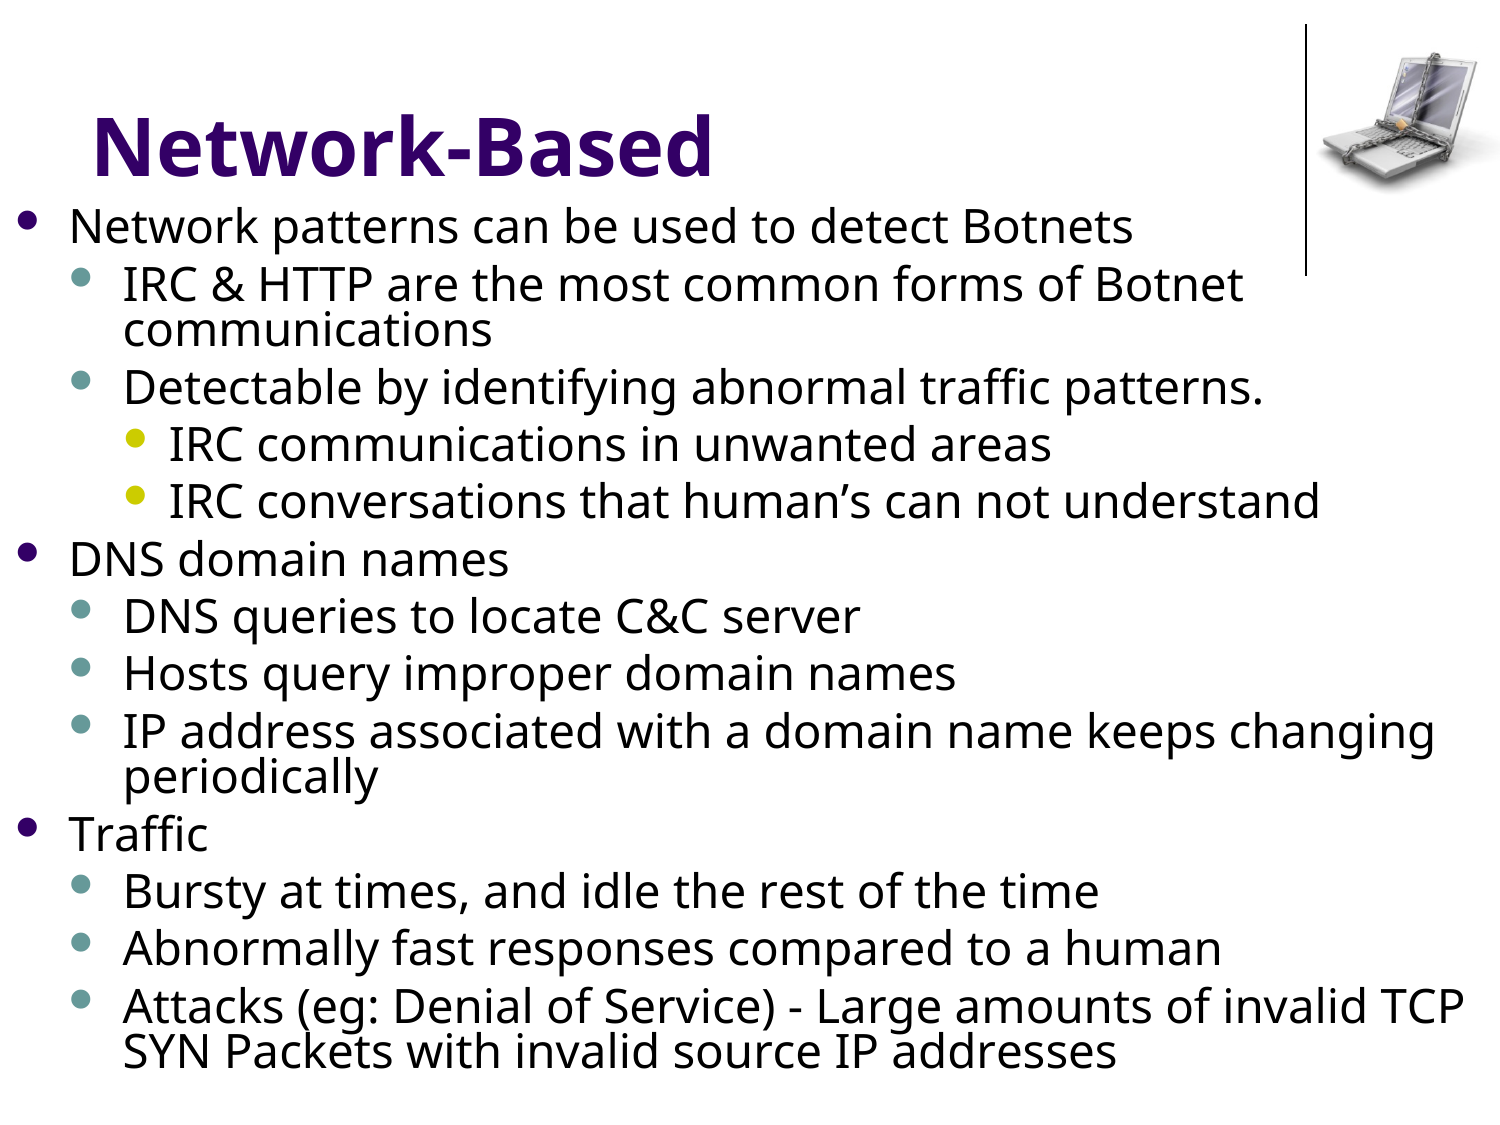

Network-Based
# Network patterns can be used to detect Botnets
IRC & HTTP are the most common forms of Botnet communications
Detectable by identifying abnormal traffic patterns.
IRC communications in unwanted areas
IRC conversations that human’s can not understand
DNS domain names
DNS queries to locate C&C server
Hosts query improper domain names
IP address associated with a domain name keeps changing periodically
Traffic
Bursty at times, and idle the rest of the time
Abnormally fast responses compared to a human
Attacks (eg: Denial of Service) - Large amounts of invalid TCP SYN Packets with invalid source IP addresses